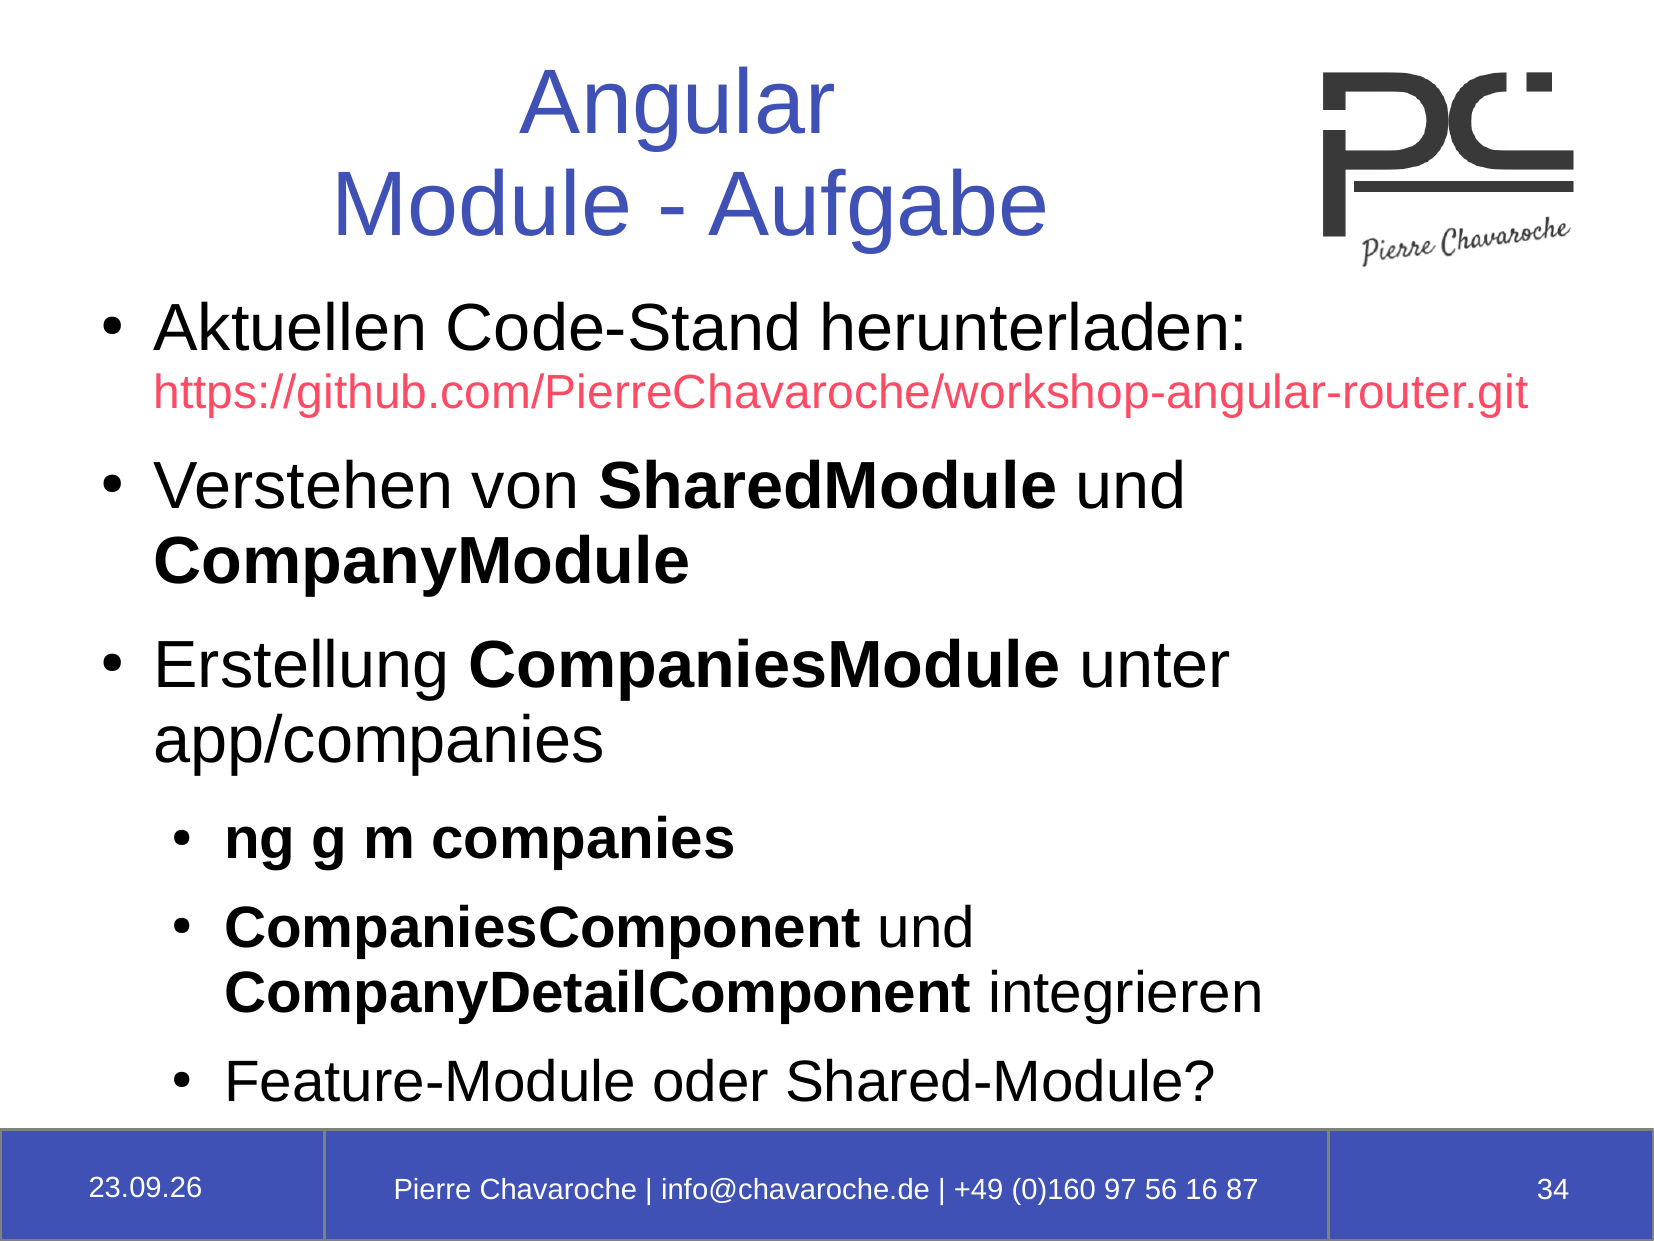

# Angular Module - Aufgabe
Aktuellen Code-Stand herunterladen:
https://github.com/PierreChavaroche/workshop-angular-router.git
Verstehen von SharedModule und CompanyModule
Erstellung CompaniesModule unter app/companies
ng g m companies
CompaniesComponent und CompanyDetailComponent integrieren
Feature-Module oder Shared-Module?
Pierre Chavaroche | info@chavaroche.de | +49 (0)160 97 56 16 87
34